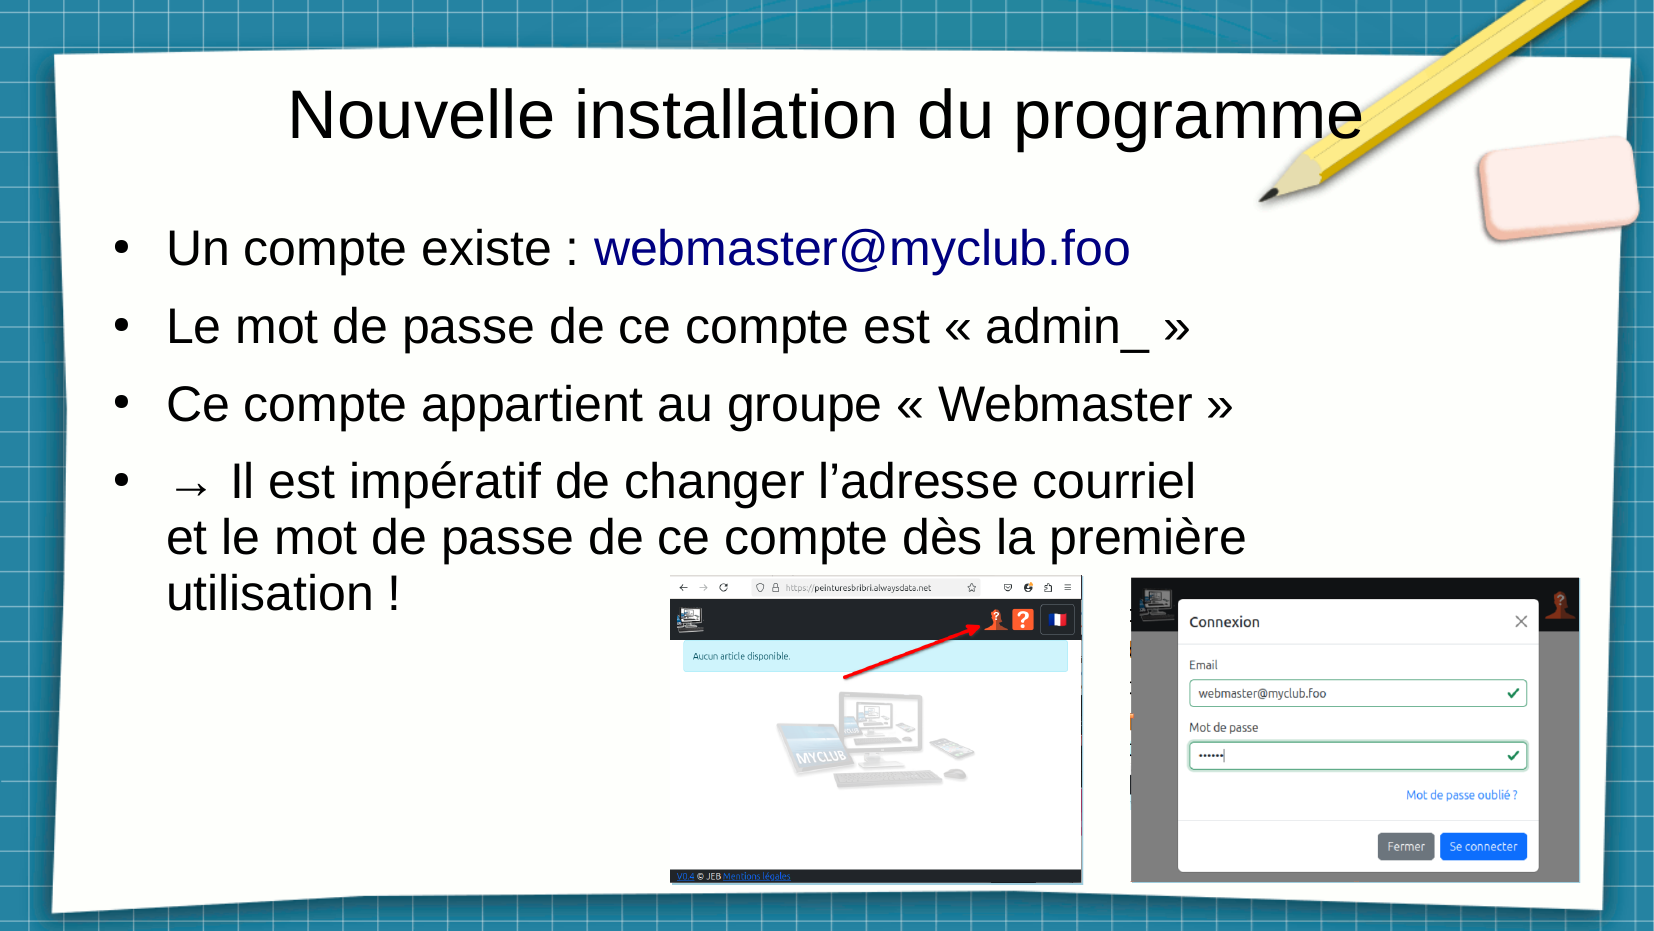

# Nouvelle installation du programme
Un compte existe : webmaster@myclub.foo
Le mot de passe de ce compte est « admin_ »
Ce compte appartient au groupe « Webmaster »
→ Il est impératif de changer l’adresse courriel et le mot de passe de ce compte dès la première utilisation !